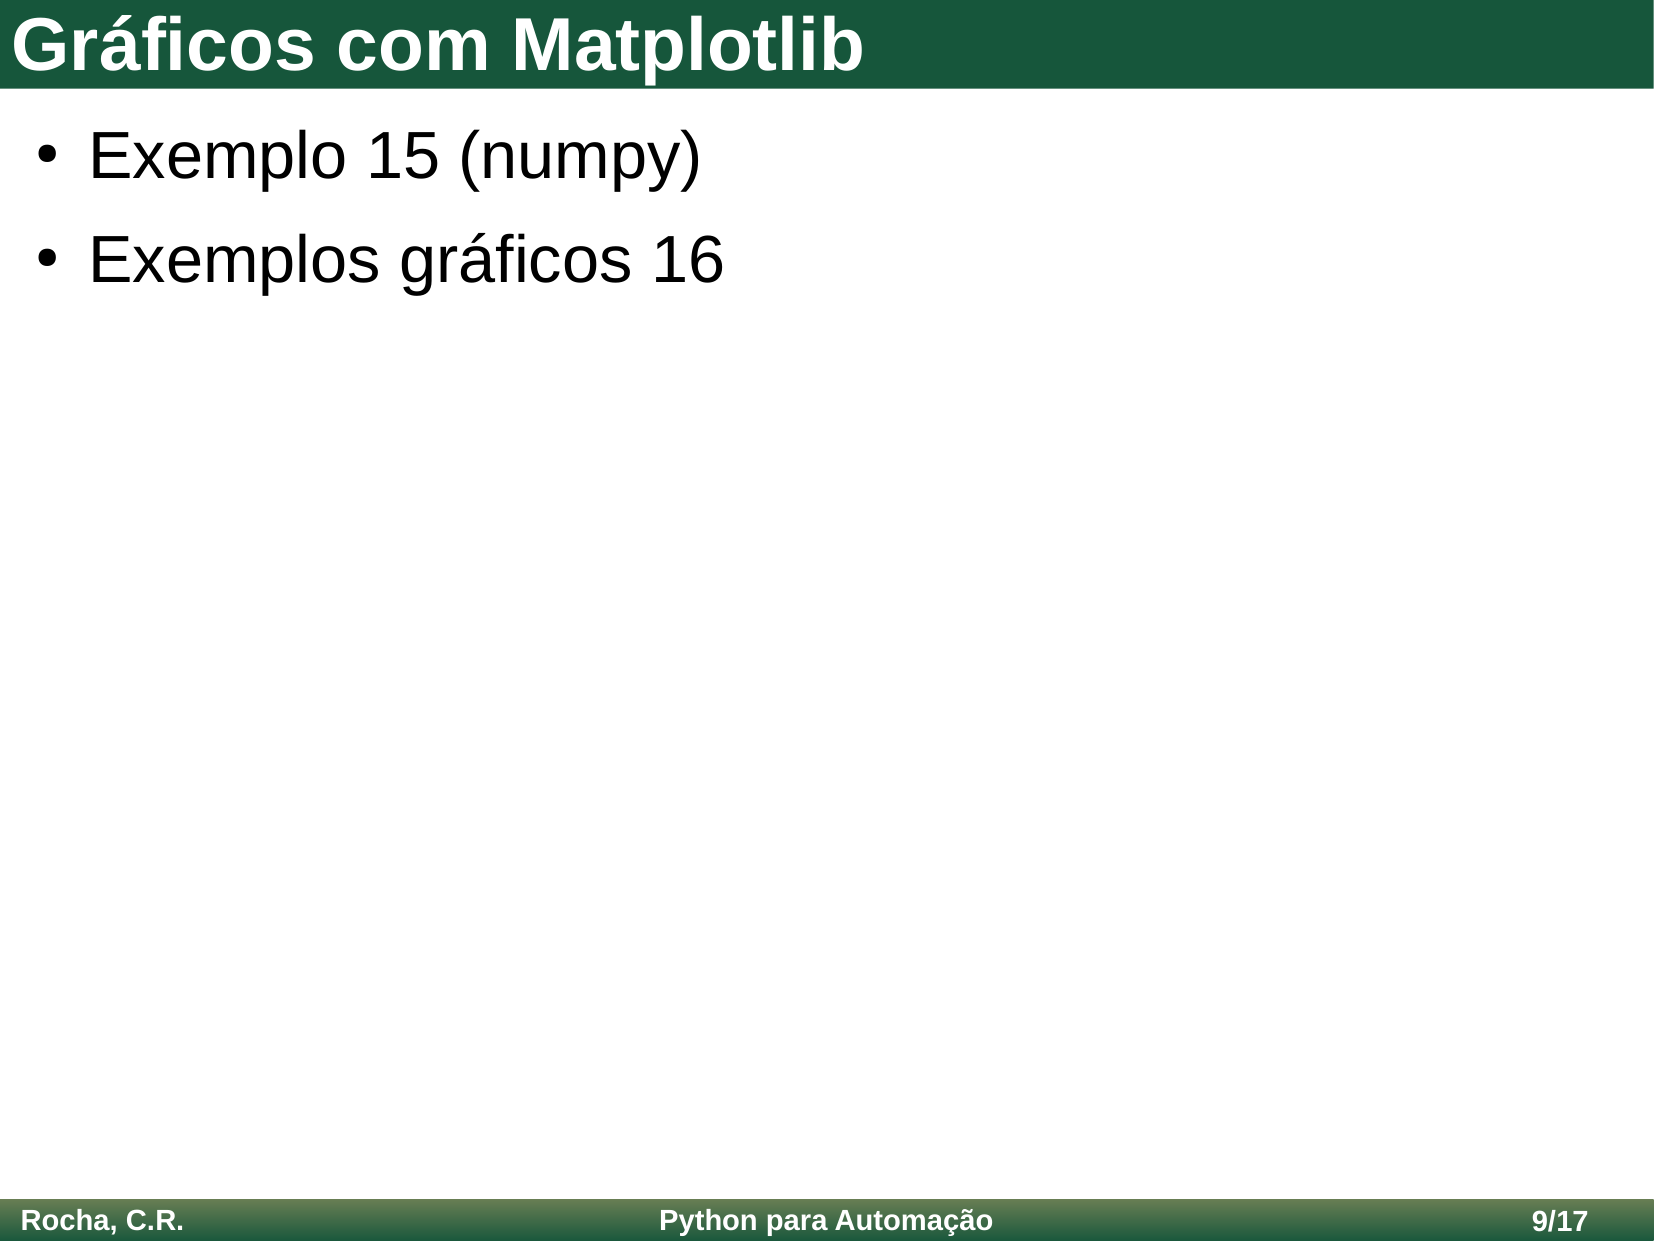

# Gráficos com Matplotlib
Exemplo 15 (numpy)
Exemplos gráficos 16